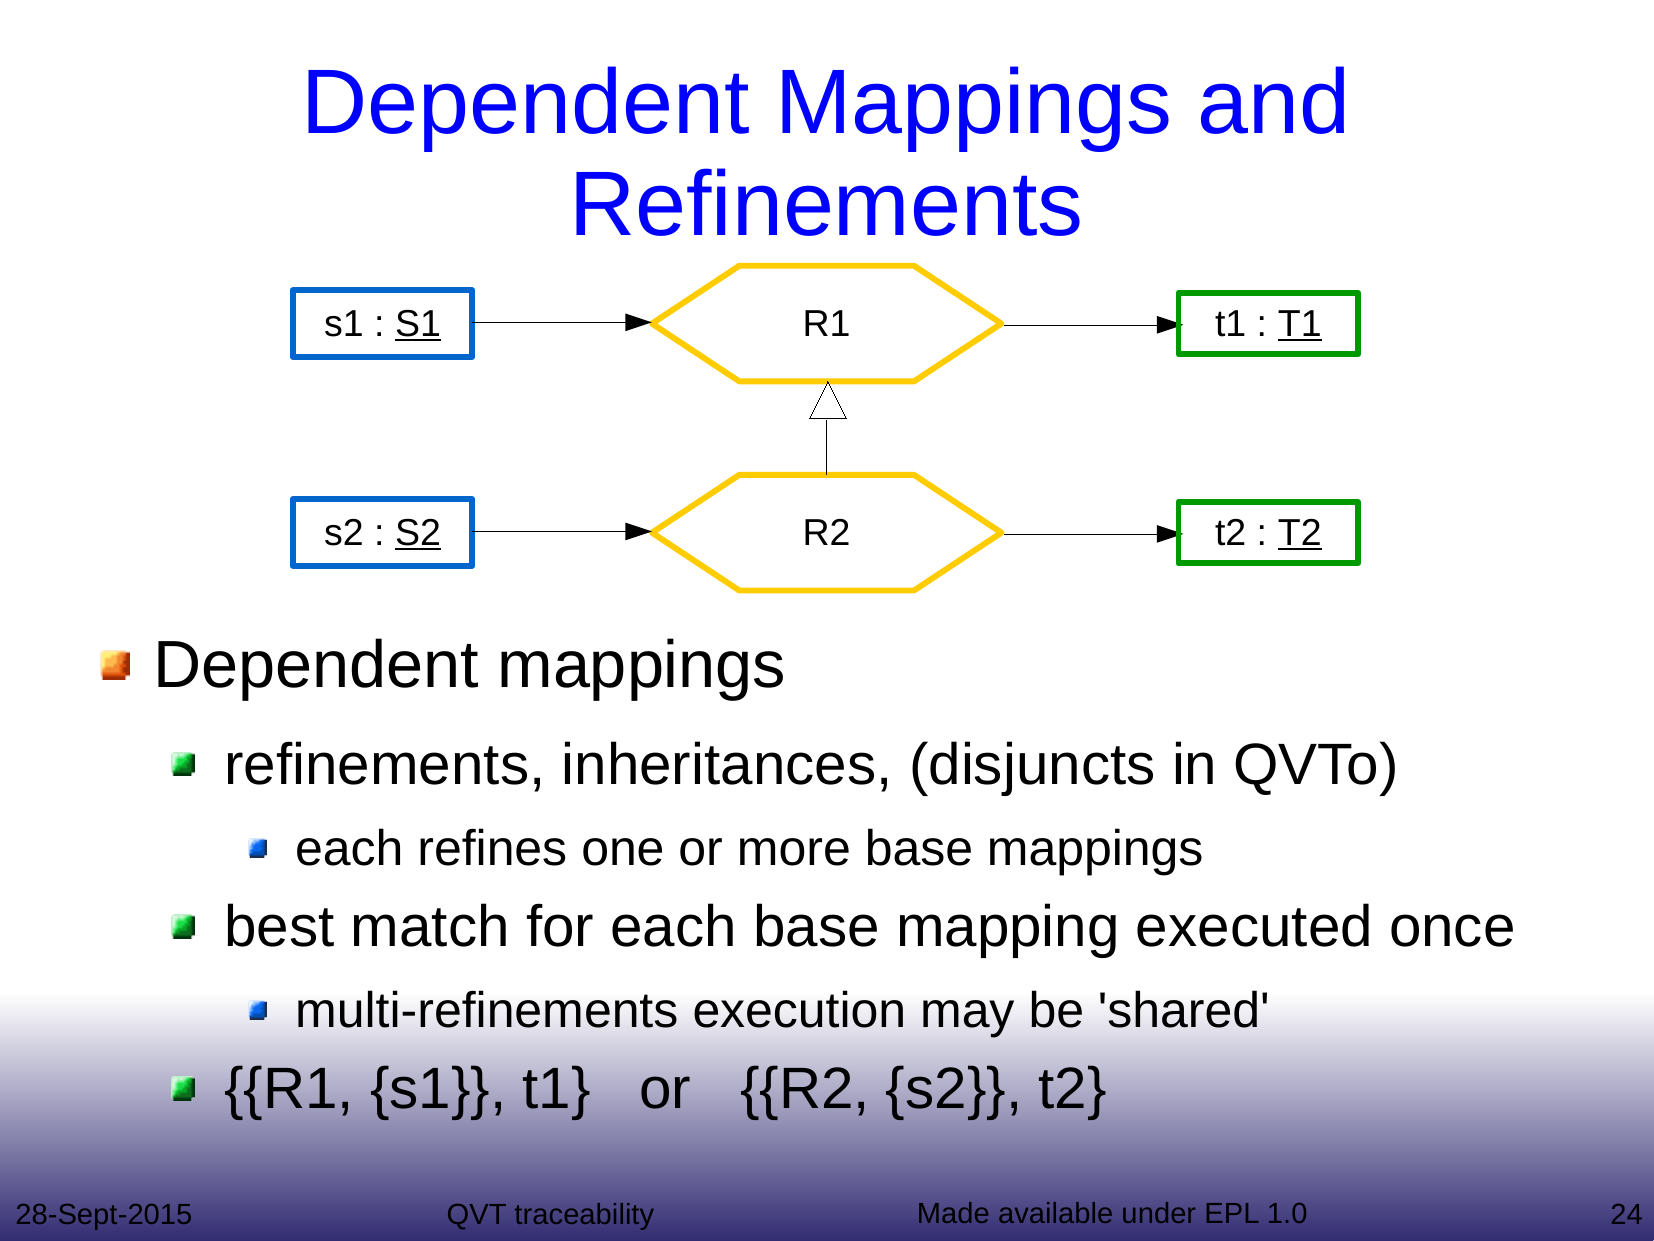

# Dependent Mappings and Refinements
R1
s1 : S1
t1 : T1
R2
s2 : S2
t2 : T2
Dependent mappings
refinements, inheritances, (disjuncts in QVTo)
each refines one or more base mappings
best match for each base mapping executed once
multi-refinements execution may be 'shared'
{{R1, {s1}}, t1} or {{R2, {s2}}, t2}
28-Sept-2015
QVT traceability
24